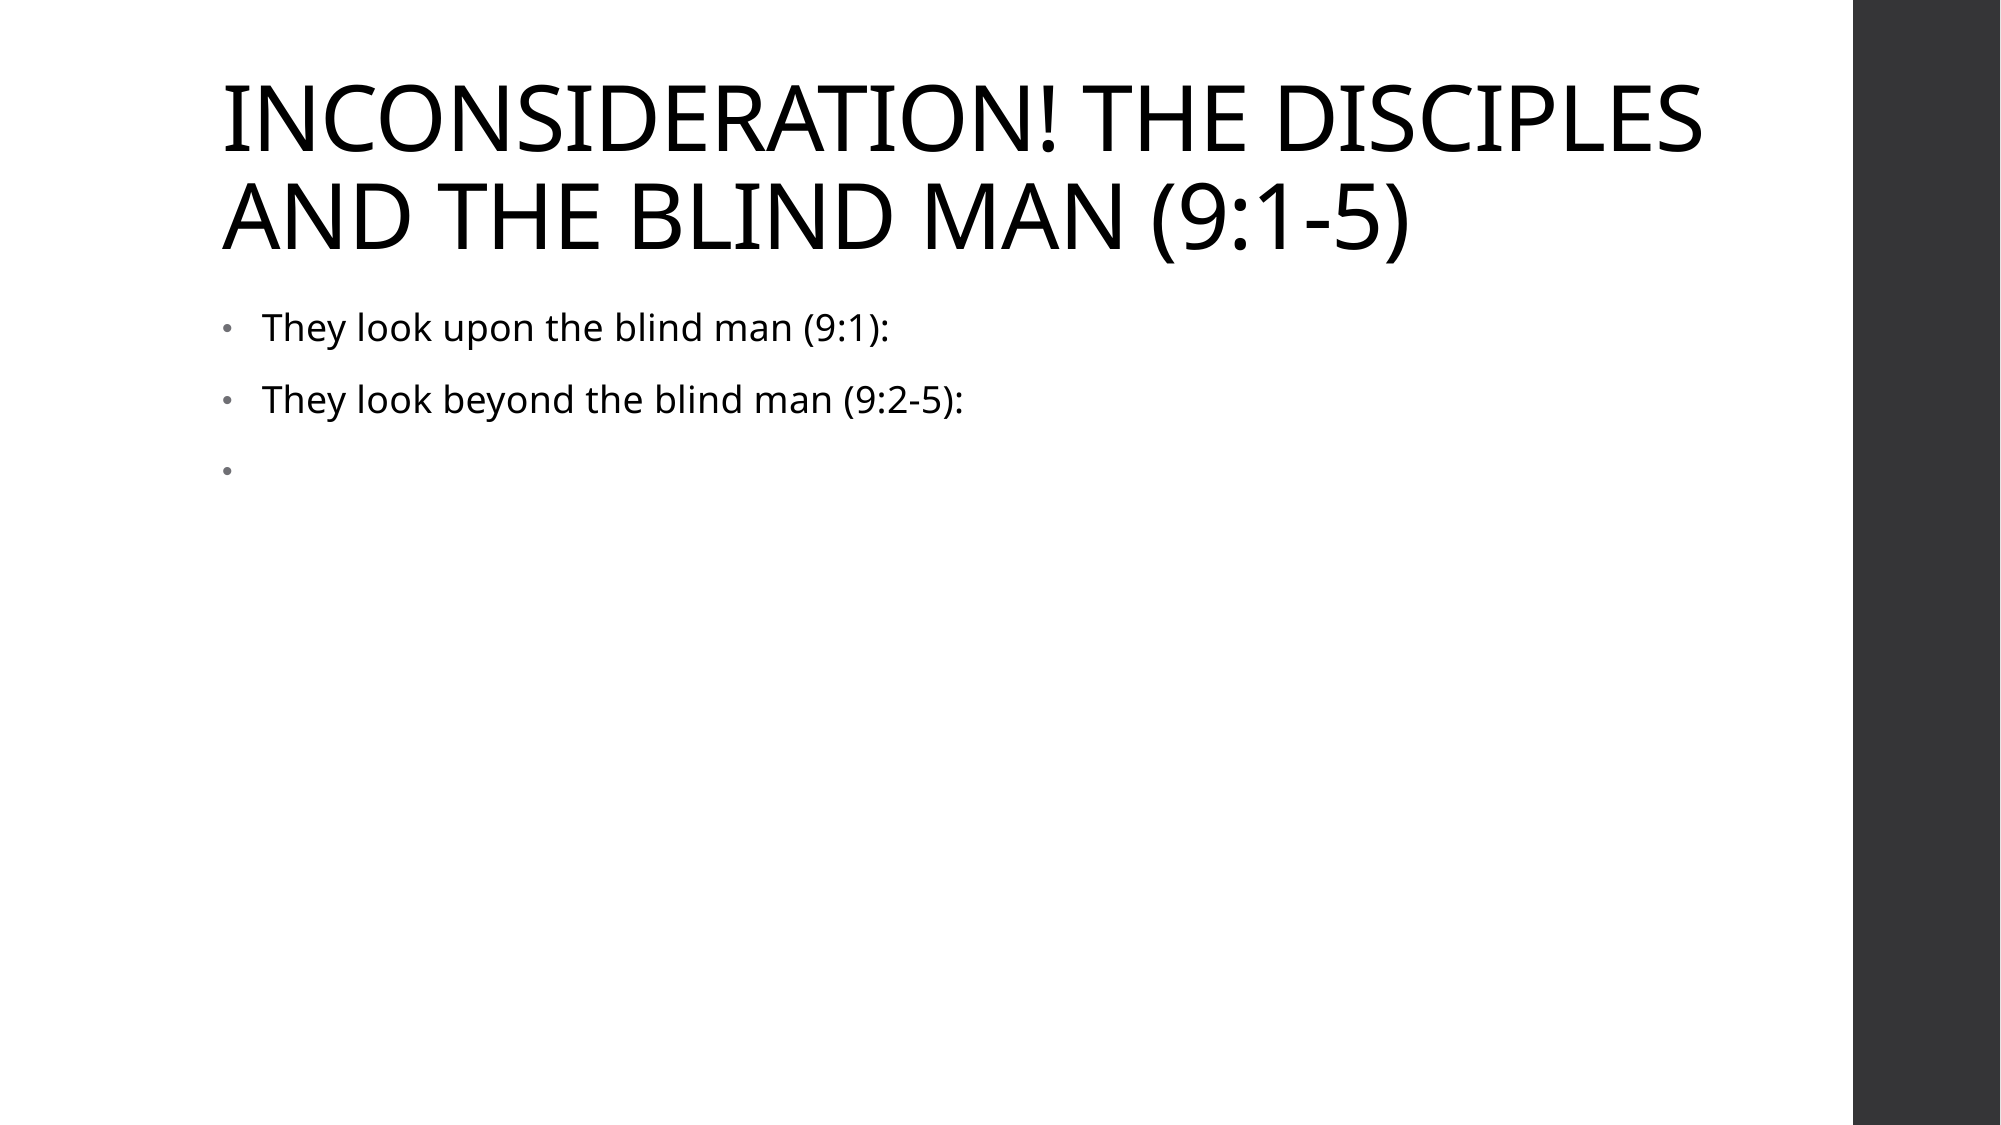

# INCONSIDERATION! THE DISCIPLES AND THE BLIND MAN (9:1-5)
 They look upon the blind man (9:1):
 They look beyond the blind man (9:2-5):